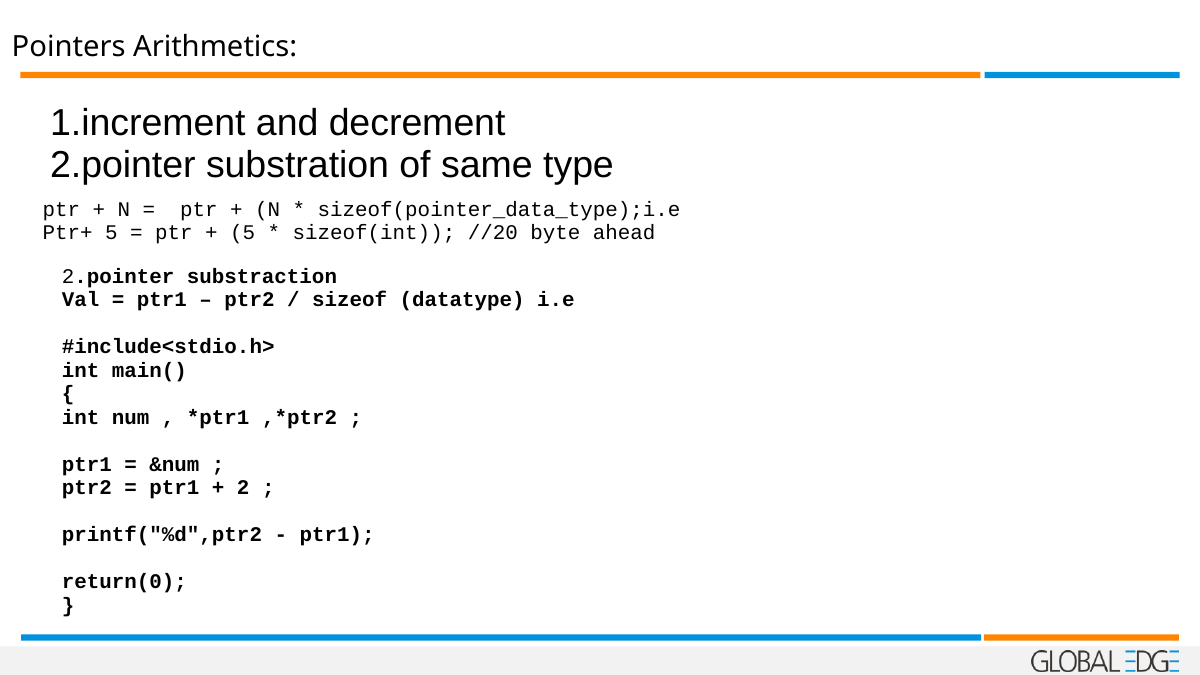

# Pointers Arithmetics:
1.increment and decrement
2.pointer substration of same type
ptr + N = ptr + (N * sizeof(pointer_data_type);i.e
Ptr+ 5 = ptr + (5 * sizeof(int)); //20 byte ahead
2.pointer substraction
Val = ptr1 – ptr2 / sizeof (datatype) i.e
#include<stdio.h>
int main()
{
int num , *ptr1 ,*ptr2 ;
ptr1 = &num ;
ptr2 = ptr1 + 2 ;
printf("%d",ptr2 - ptr1);
return(0);
}